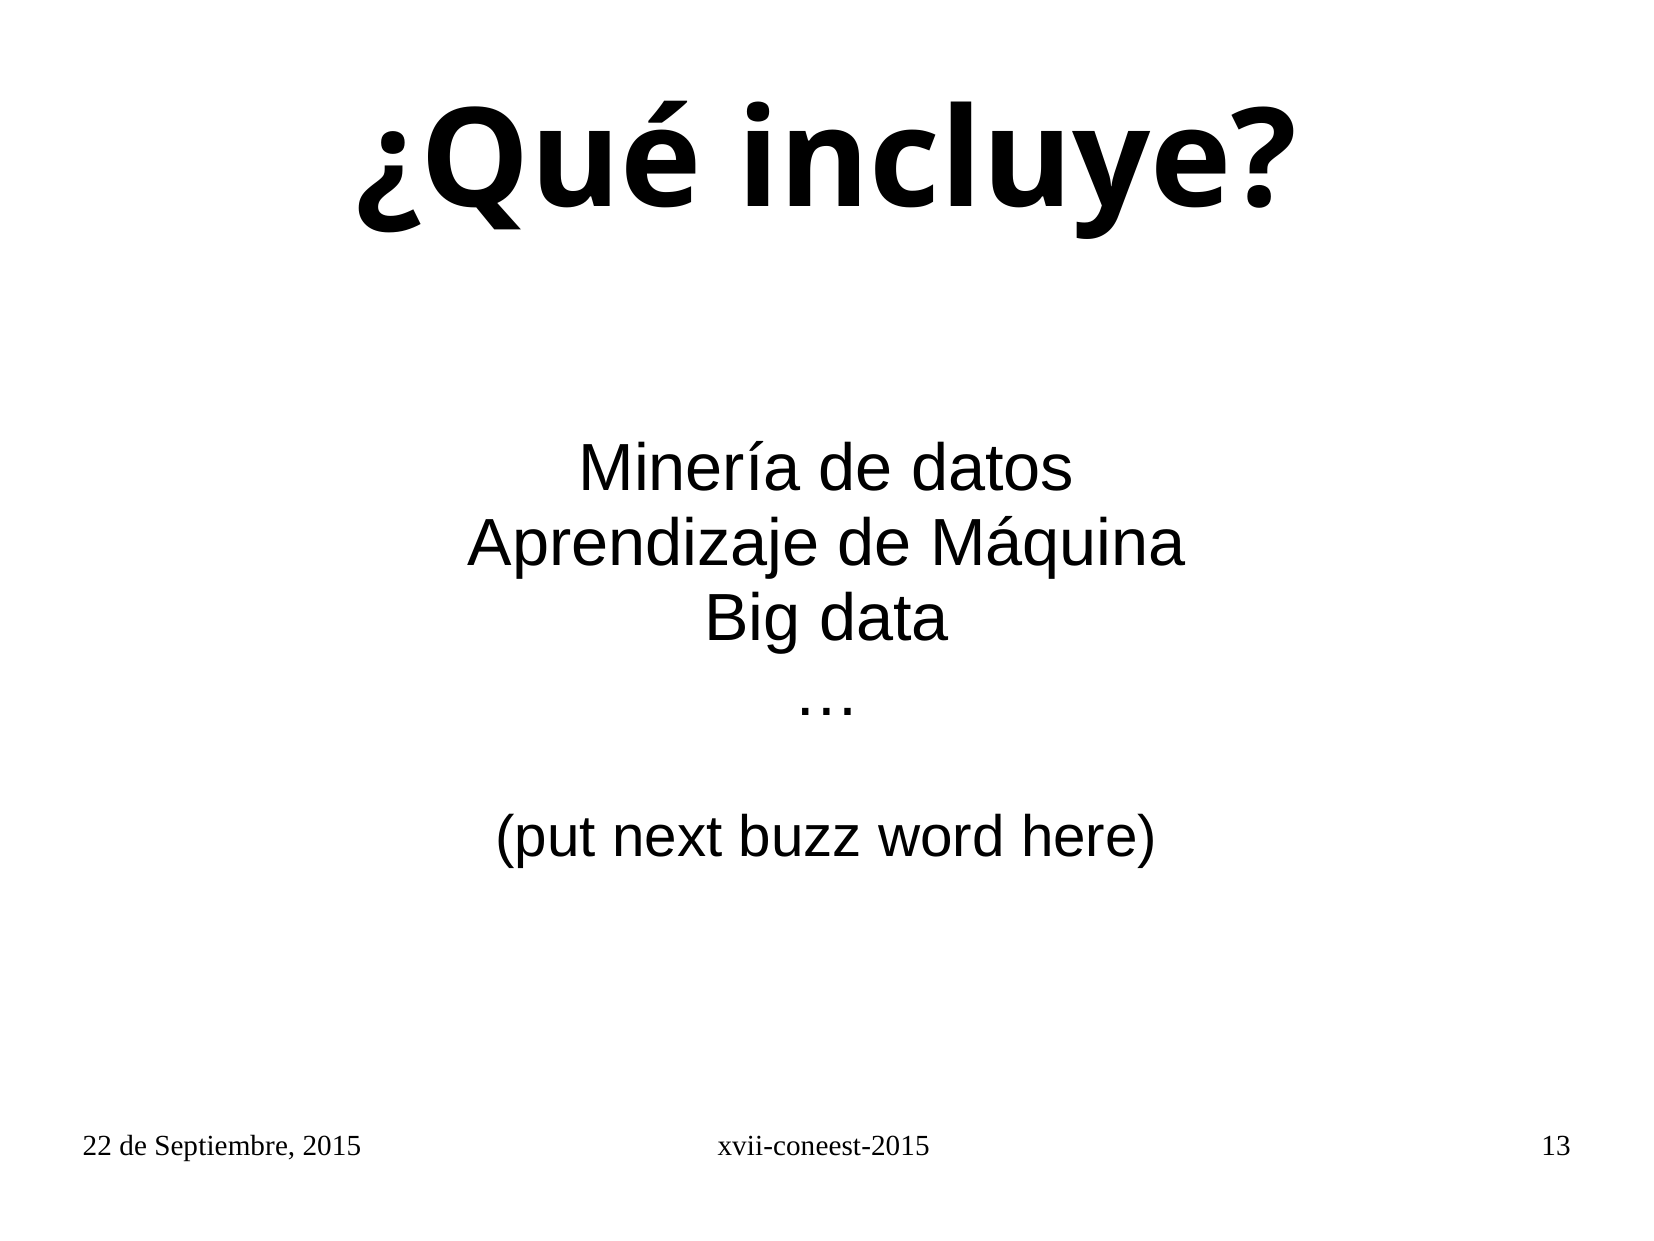

# ¿Qué incluye?
Minería de datos
Aprendizaje de Máquina
Big data
…
(put next buzz word here)
22 de Septiembre, 2015
xvii-coneest-2015
13